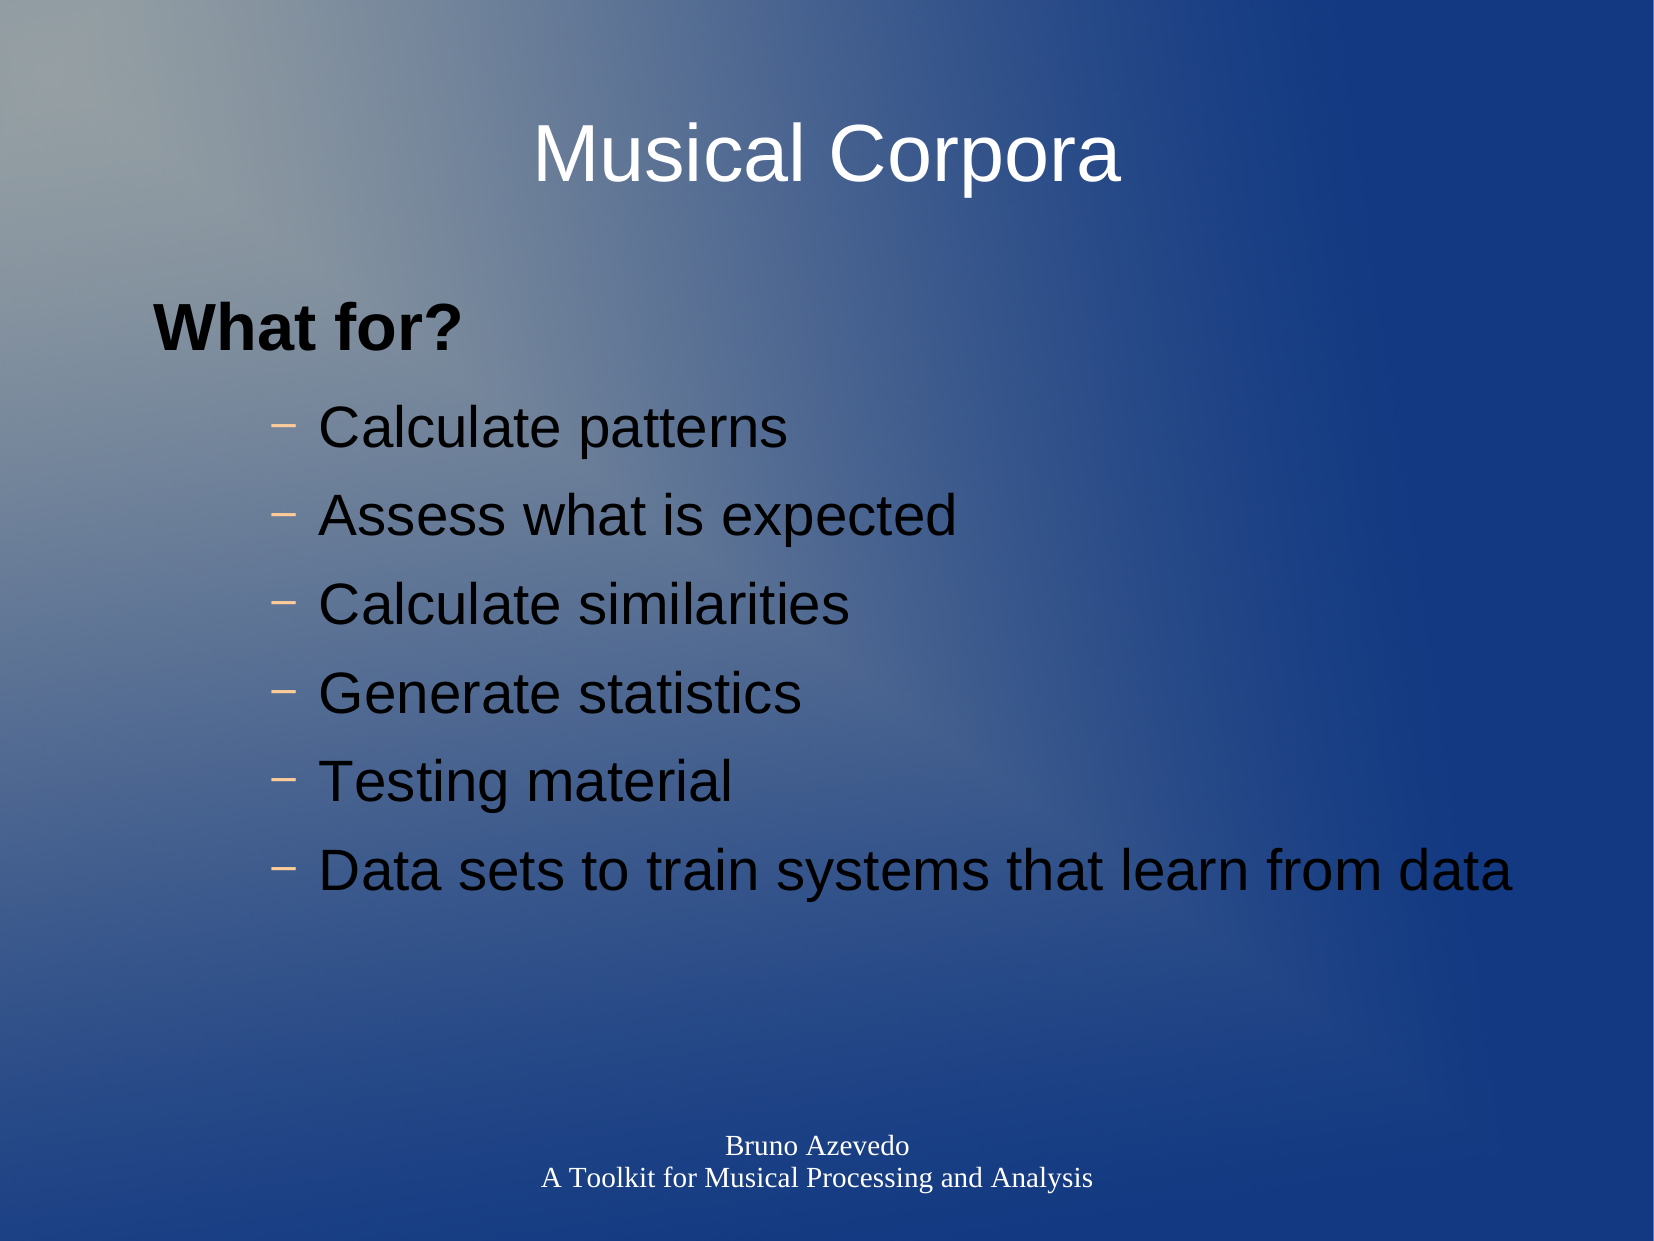

# Musical Corpora
What for?
Calculate patterns
Assess what is expected
Calculate similarities
Generate statistics
Testing material
Data sets to train systems that learn from data